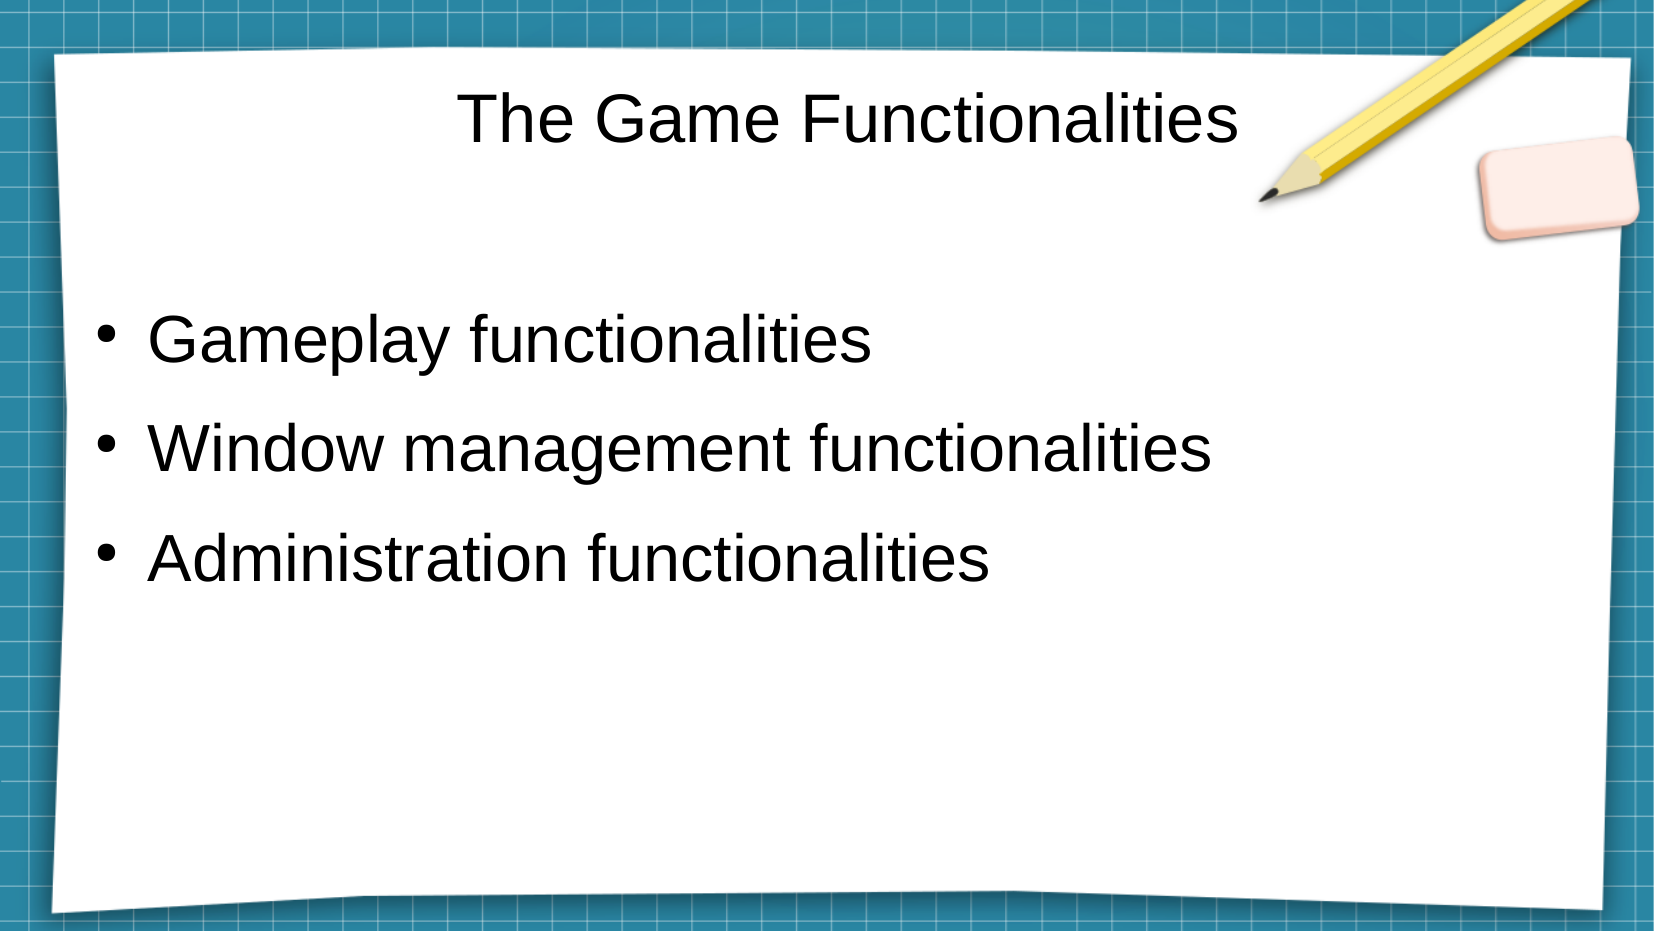

# The Game Functionalities
Gameplay functionalities
Window management functionalities
Administration functionalities